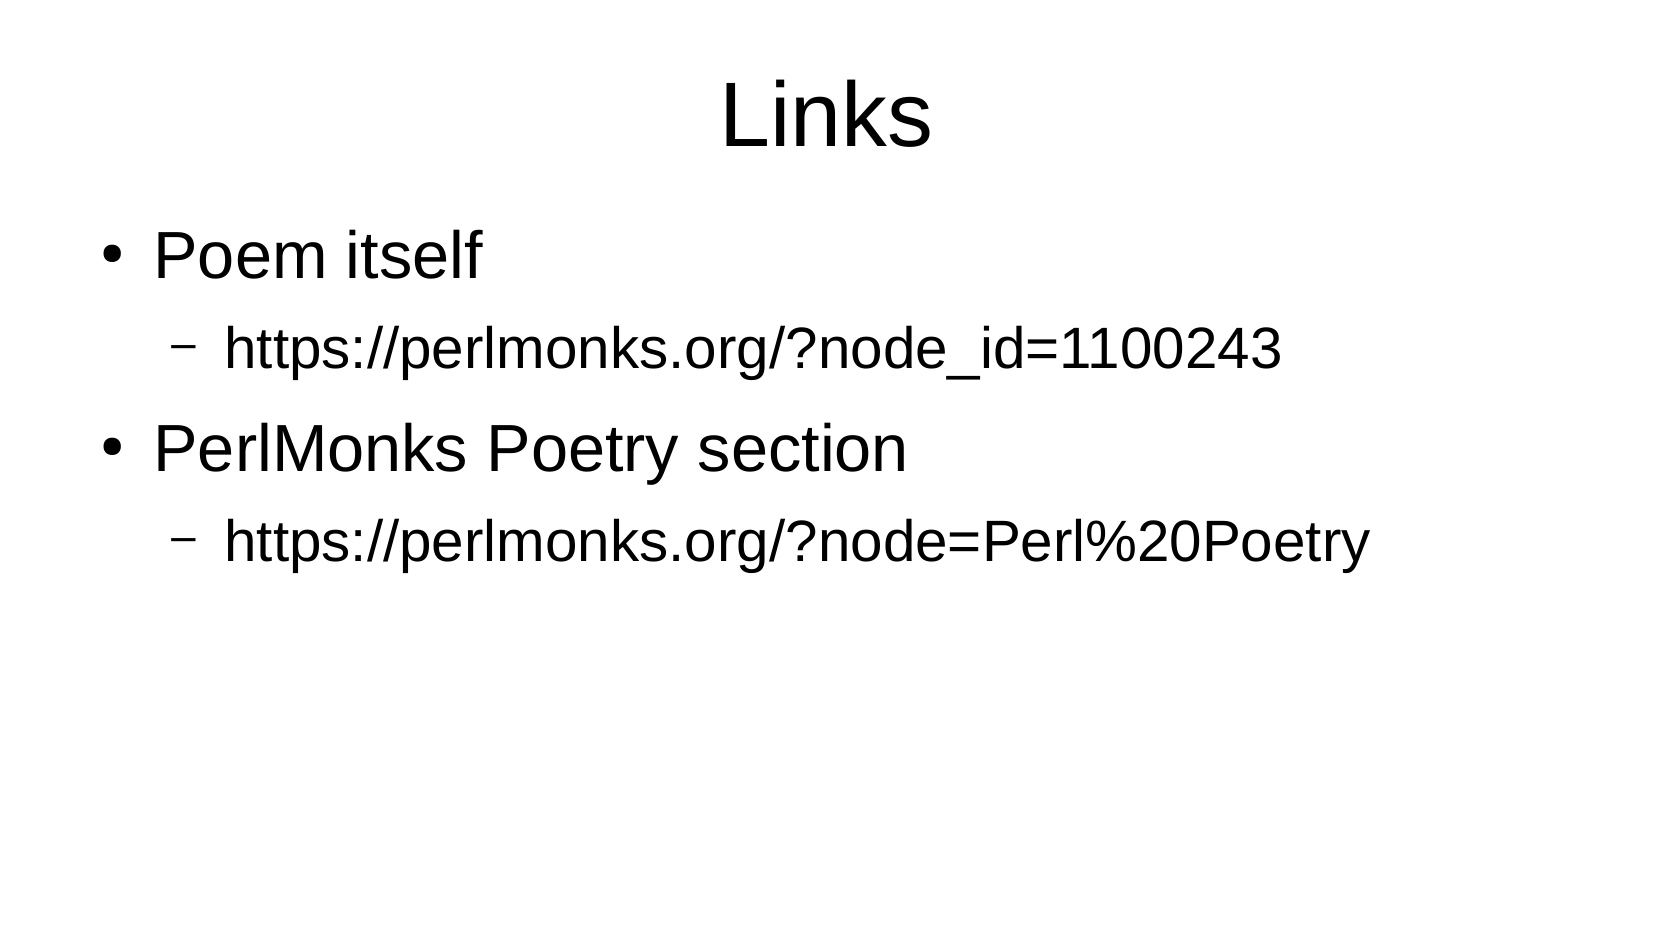

# Links
Poem itself
https://perlmonks.org/?node_id=1100243
PerlMonks Poetry section
https://perlmonks.org/?node=Perl%20Poetry